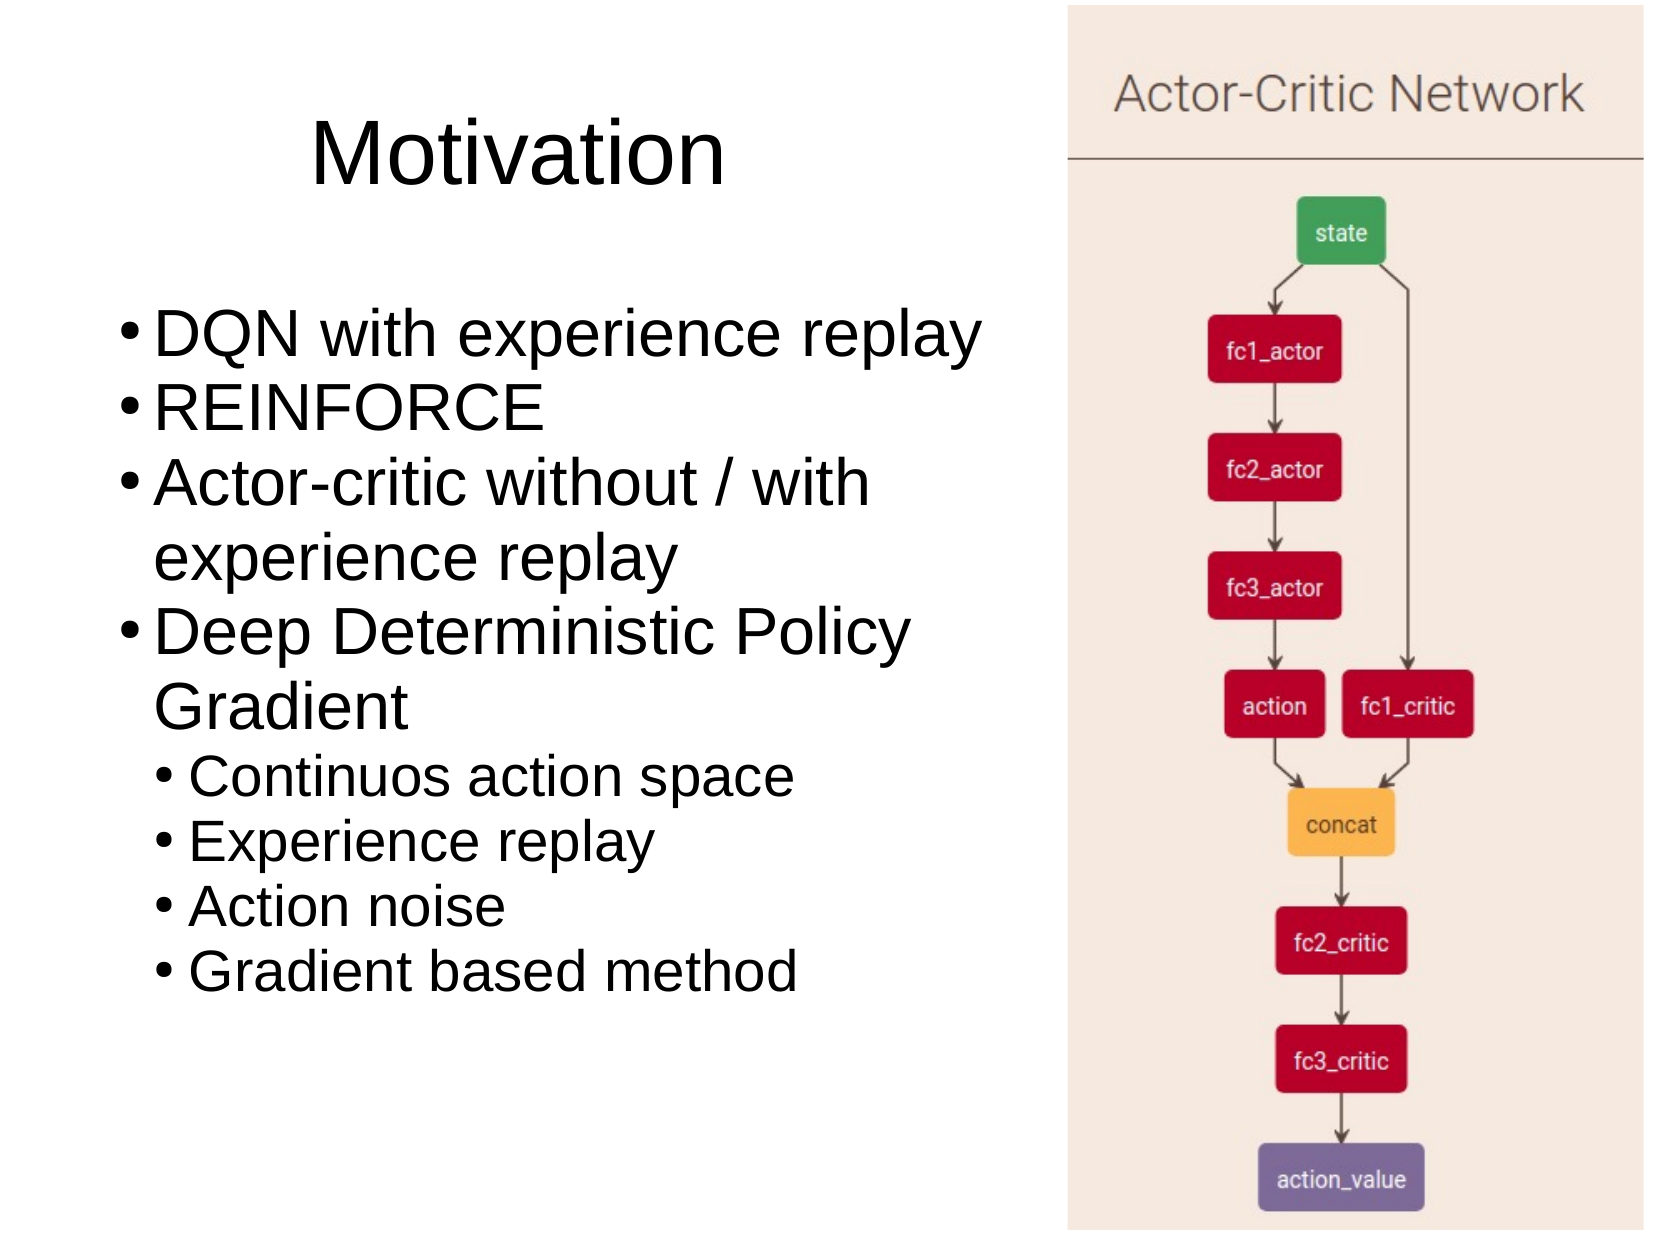

# Motivation
DQN with experience replay
REINFORCE
Actor-critic without / with experience replay
Deep Deterministic Policy Gradient
Continuos action space
Experience replay
Action noise
Gradient based method